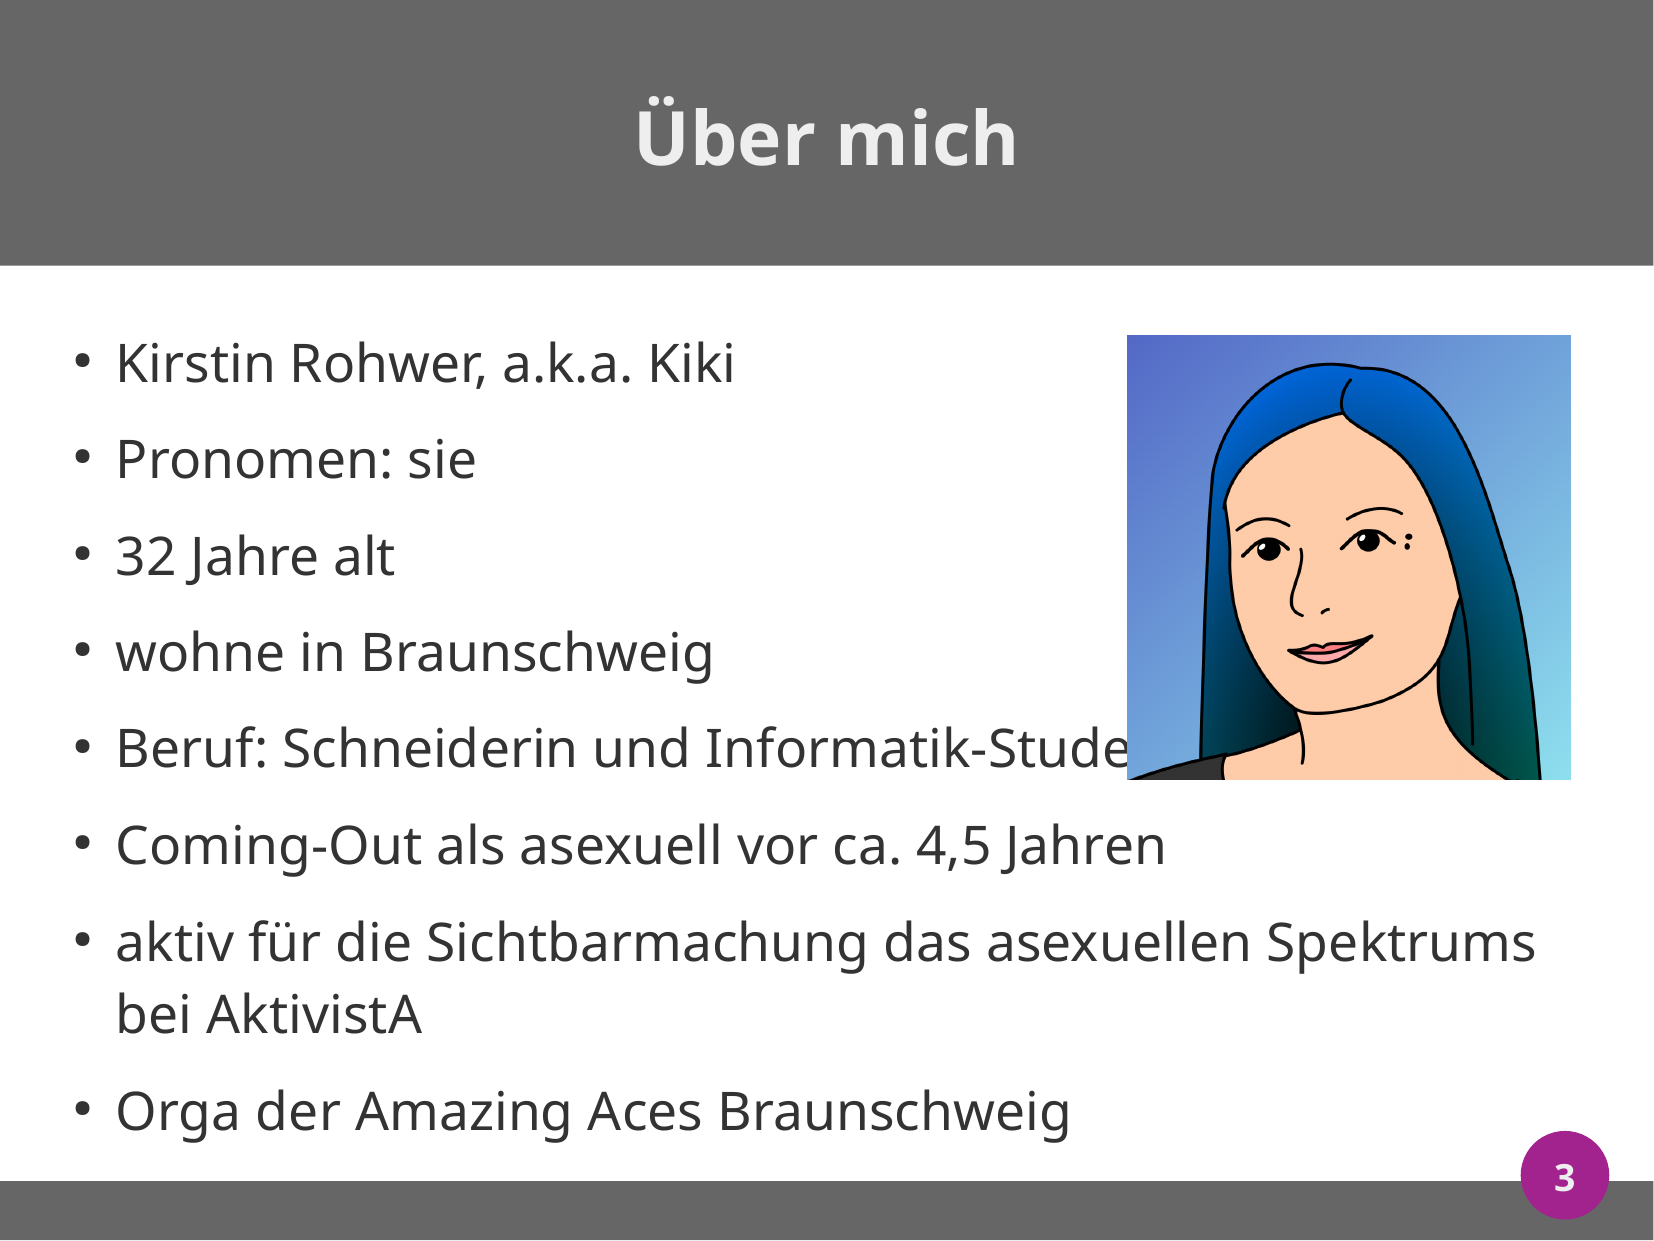

# Über mich
Kirstin Rohwer, a.k.a. Kiki
Pronomen: sie
32 Jahre alt
wohne in Braunschweig
Beruf: Schneiderin und Informatik-Studentin
Coming-Out als asexuell vor ca. 4,5 Jahren
aktiv für die Sichtbarmachung das asexuellen Spektrums bei AktivistA
Orga der Amazing Aces Braunschweig
3